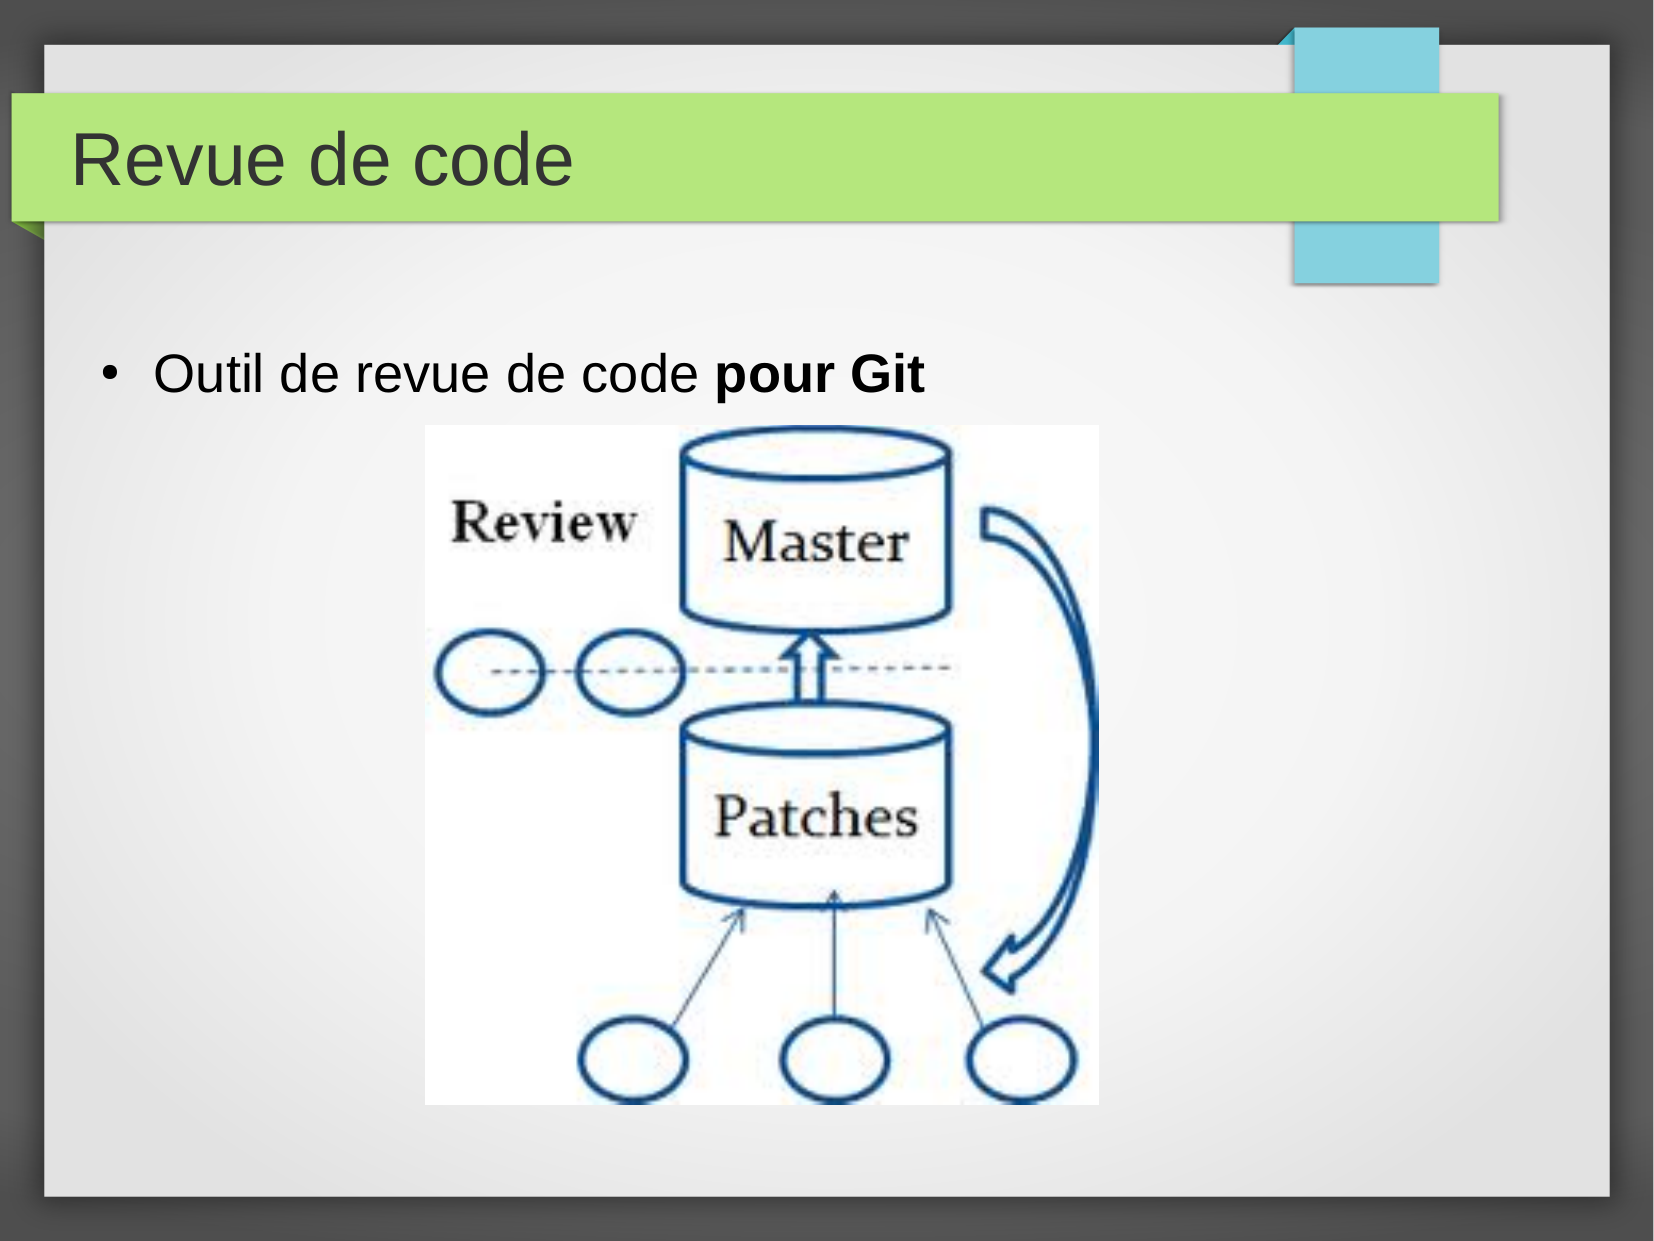

# Revue de code
Outil de revue de code pour Git